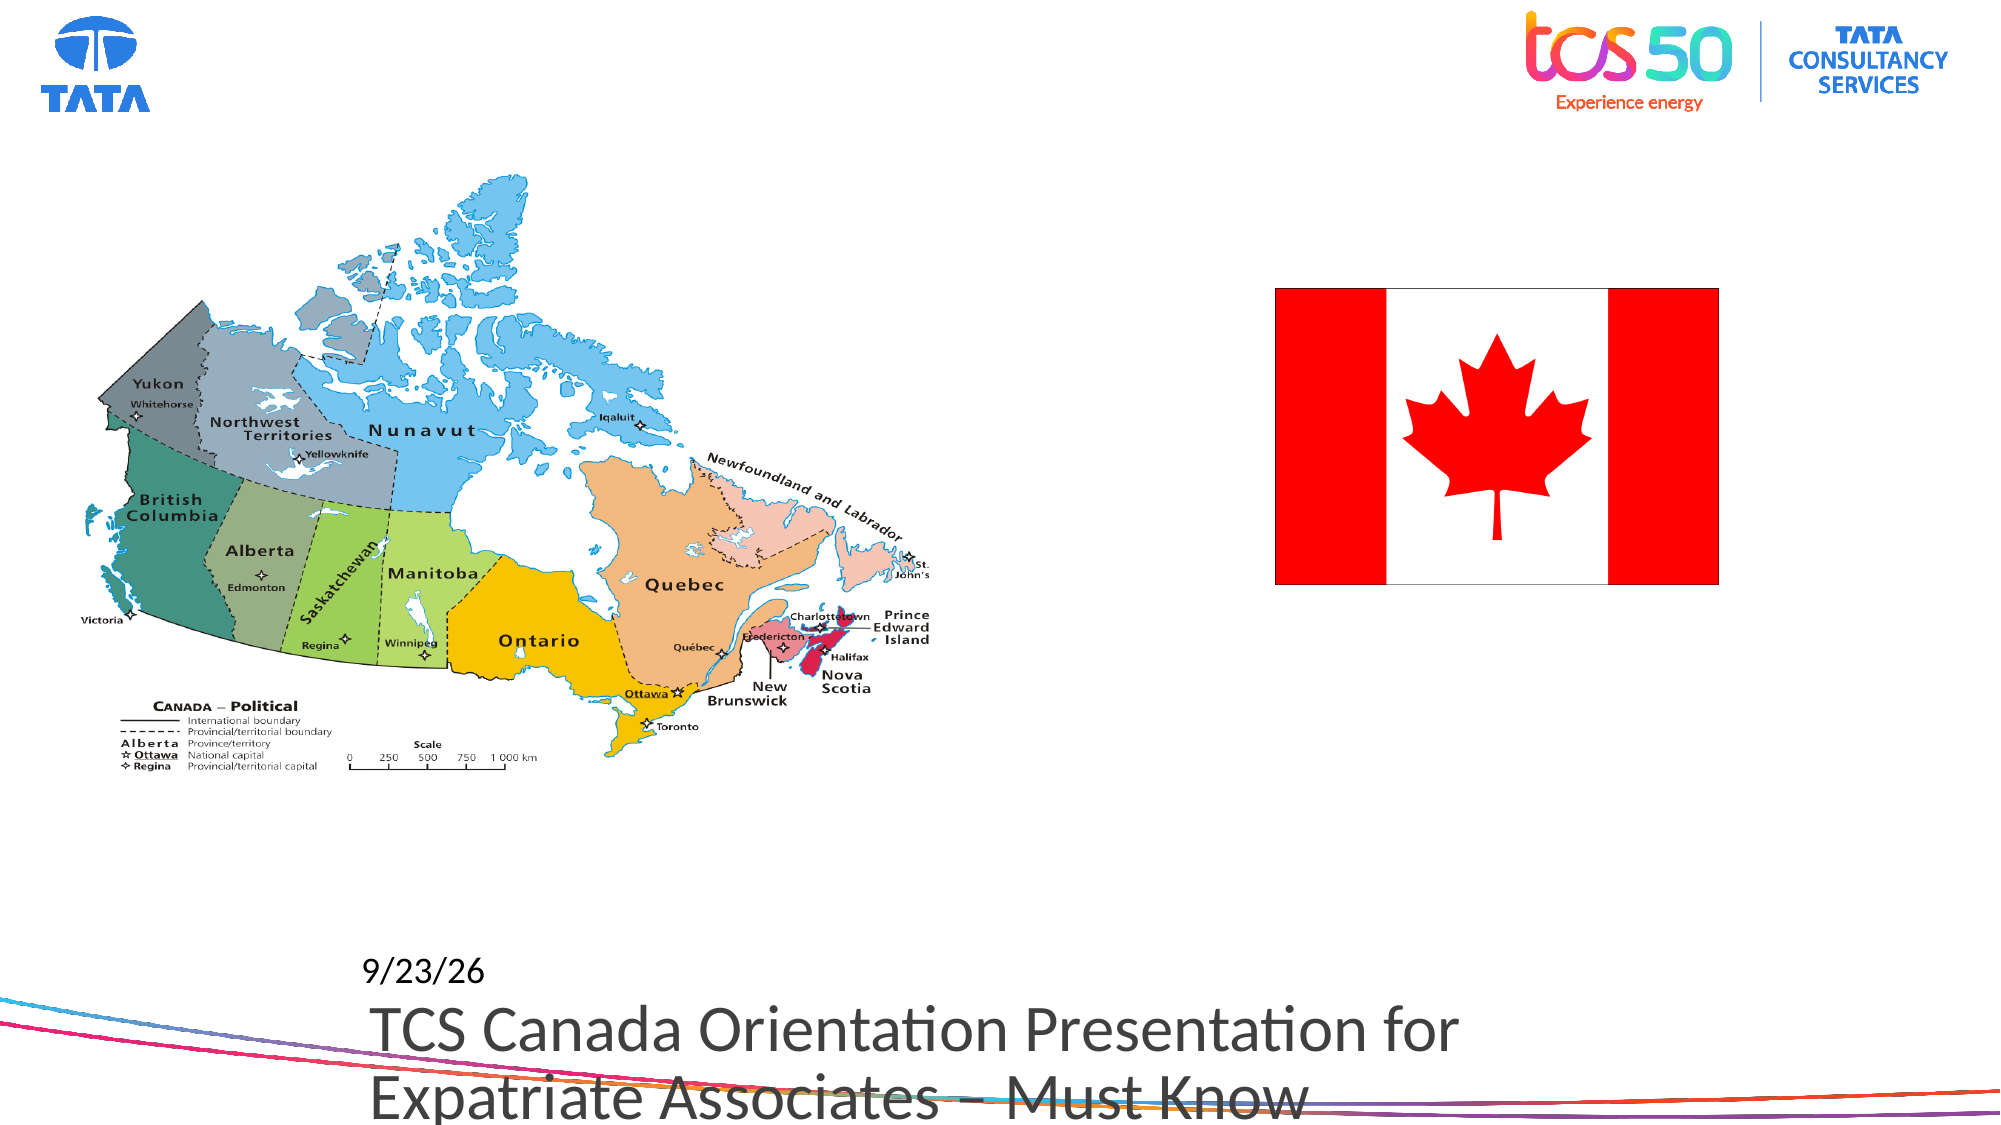

# TCS Canada Orientation Presentation for Expatriate Associates – Must Know